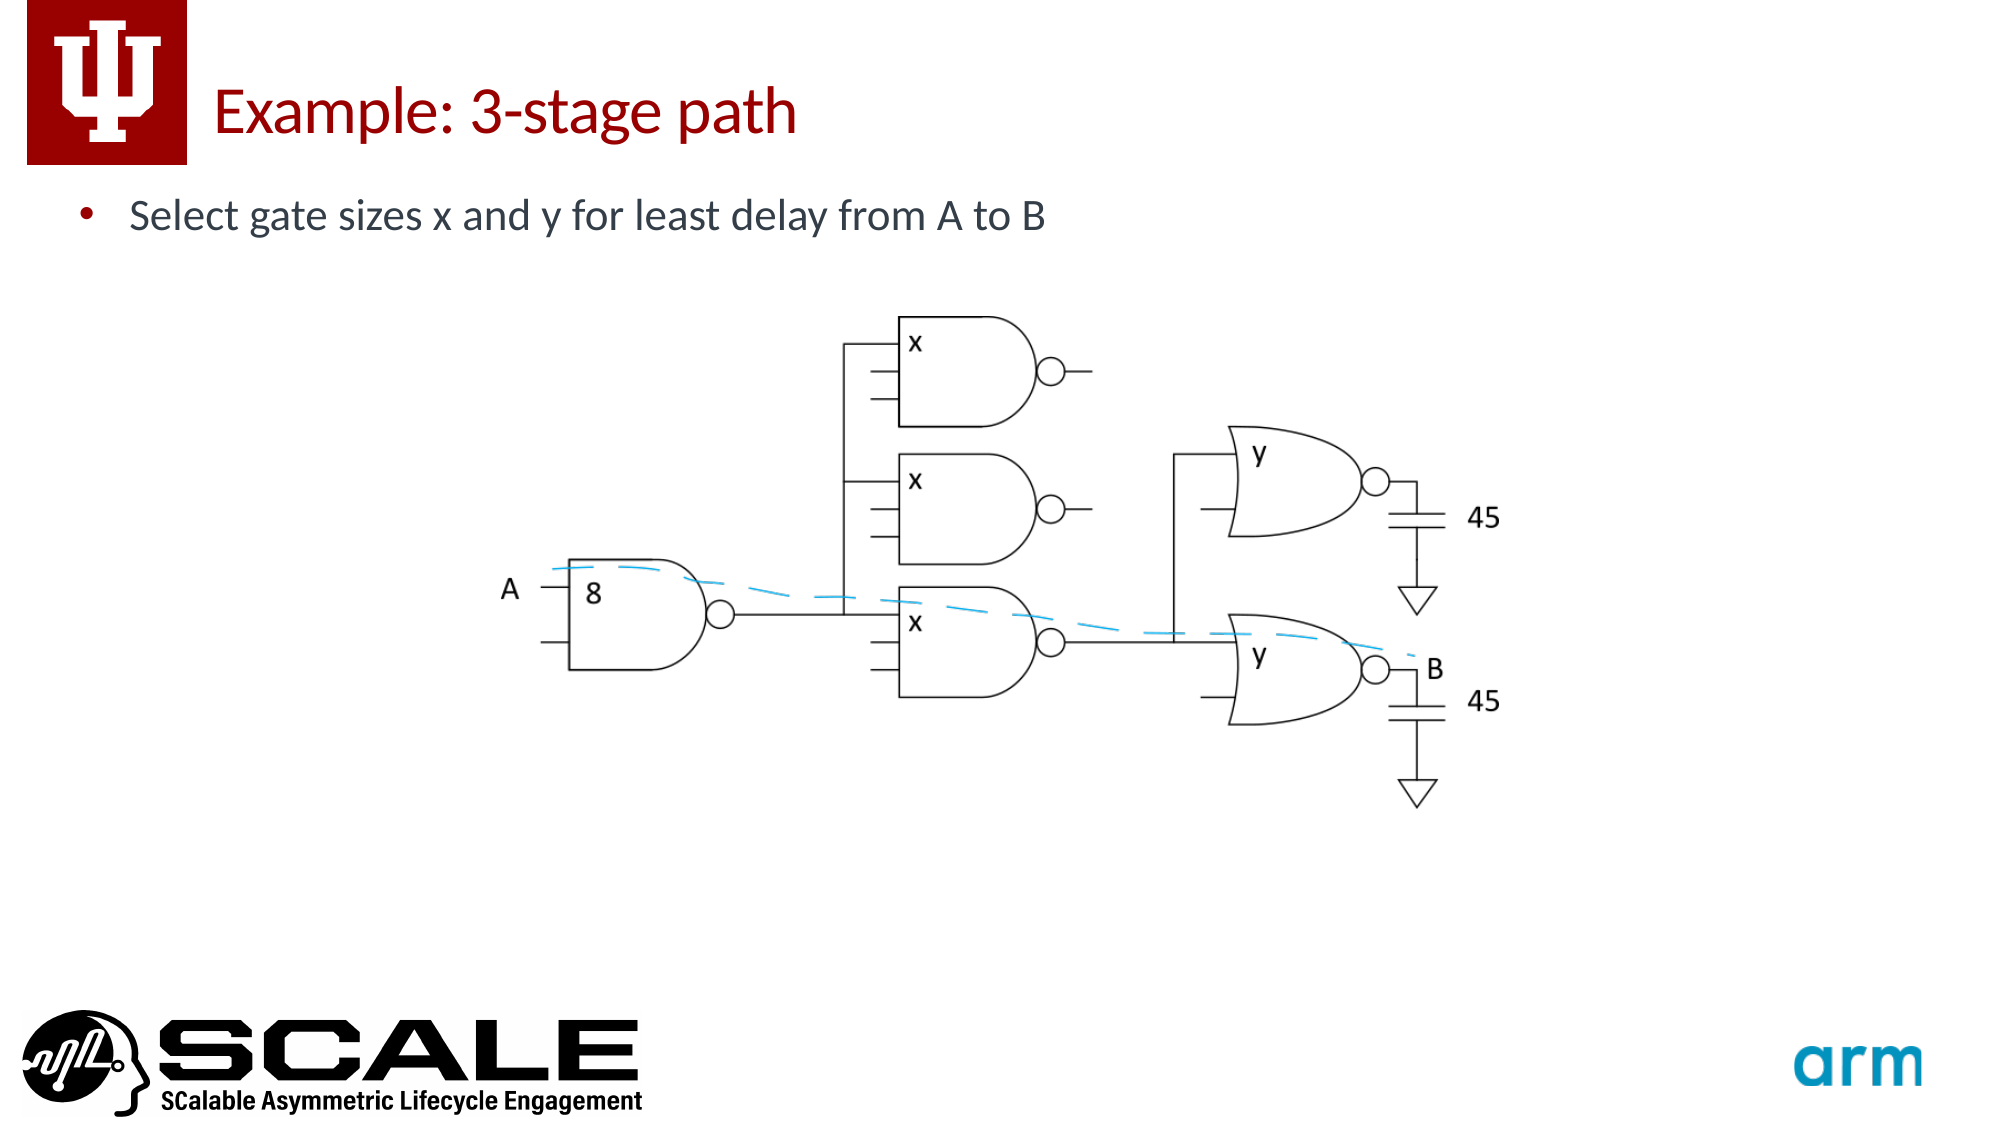

Example: 3-stage path
# Select gate sizes x and y for least delay from A to B